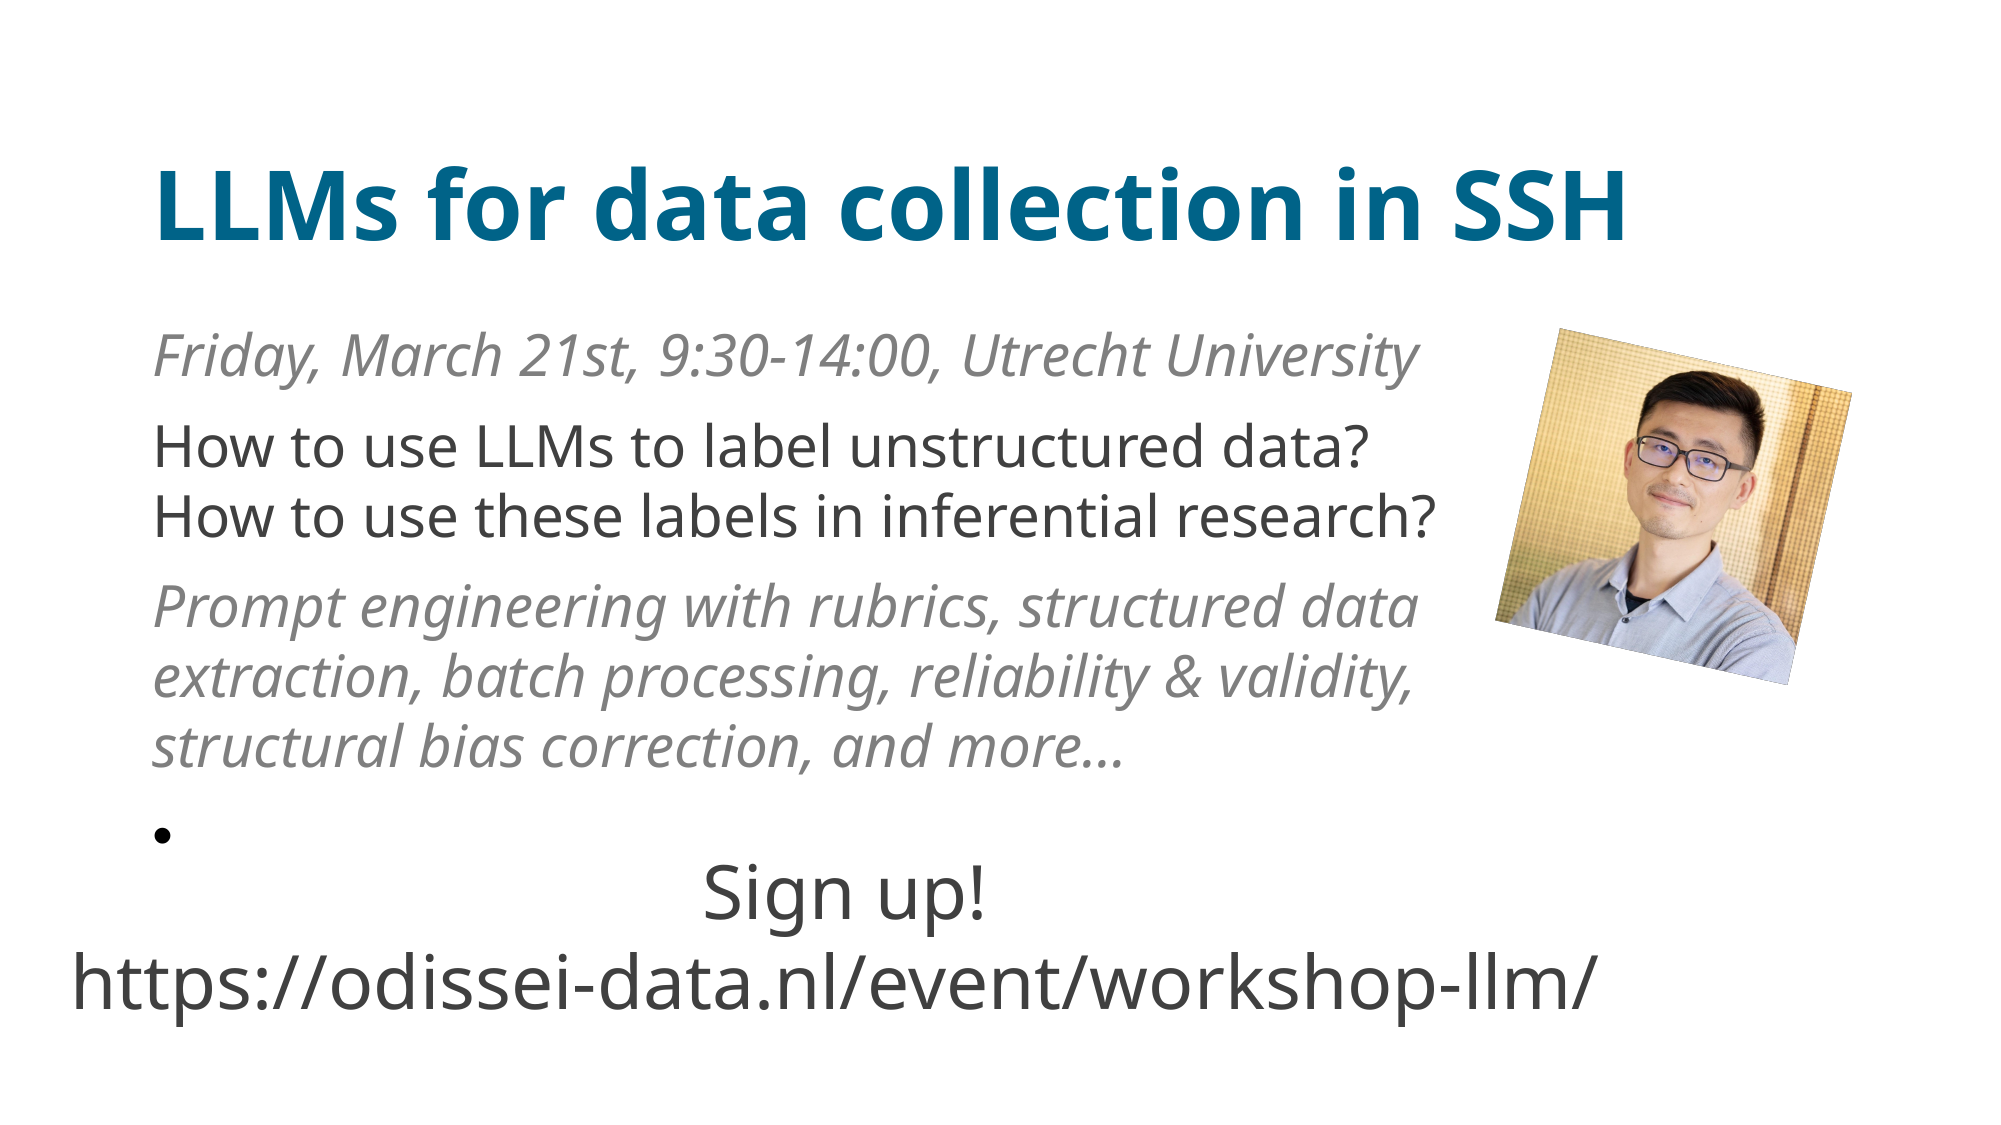

# LLMs for data collection in SSH
Friday, March 21st, 9:30-14:00, Utrecht University
How to use LLMs to label unstructured data? How to use these labels in inferential research?
Prompt engineering with rubrics, structured data extraction, batch processing, reliability & validity, structural bias correction, and more…
Sign up!
https://odissei-data.nl/event/workshop-llm/